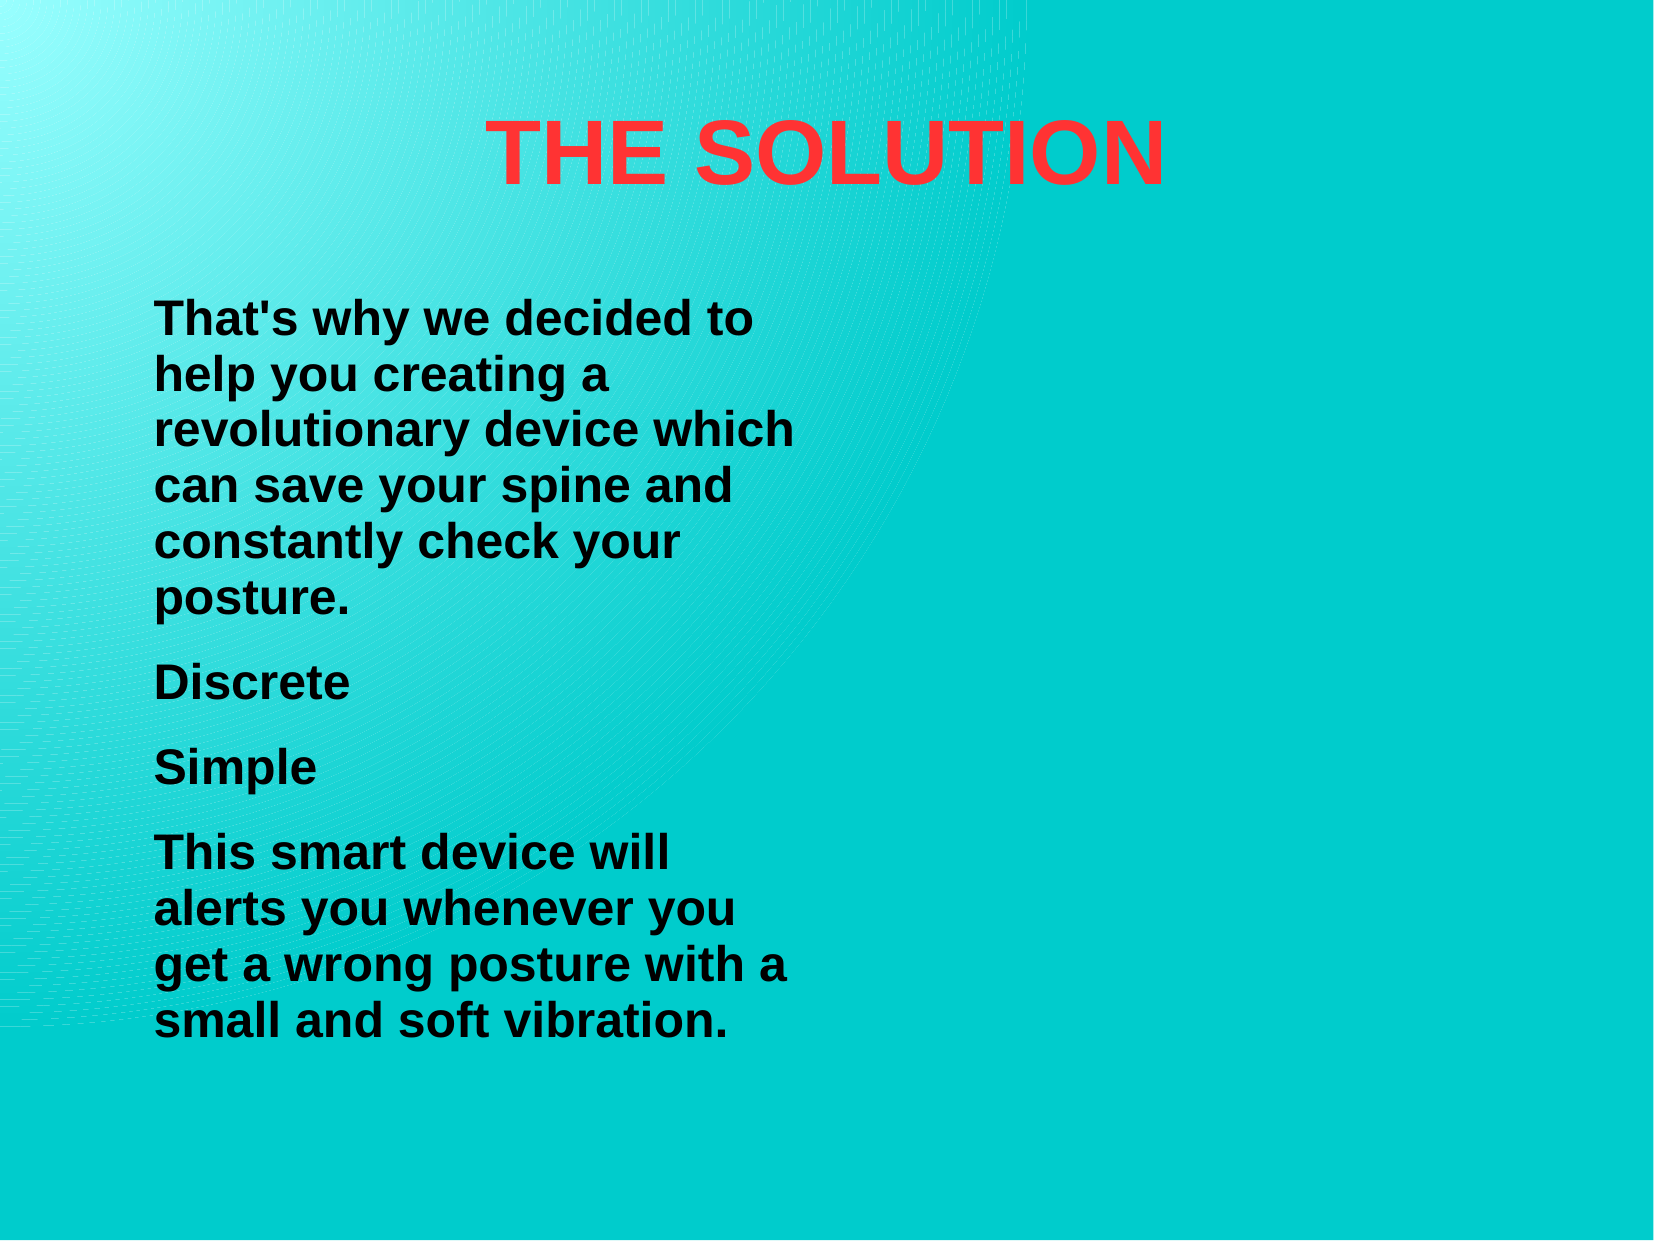

# THE SOLUTION
That's why we decided to help you creating a revolutionary device which can save your spine and constantly check your posture.
Discrete
Simple
This smart device will alerts you whenever you get a wrong posture with a small and soft vibration.